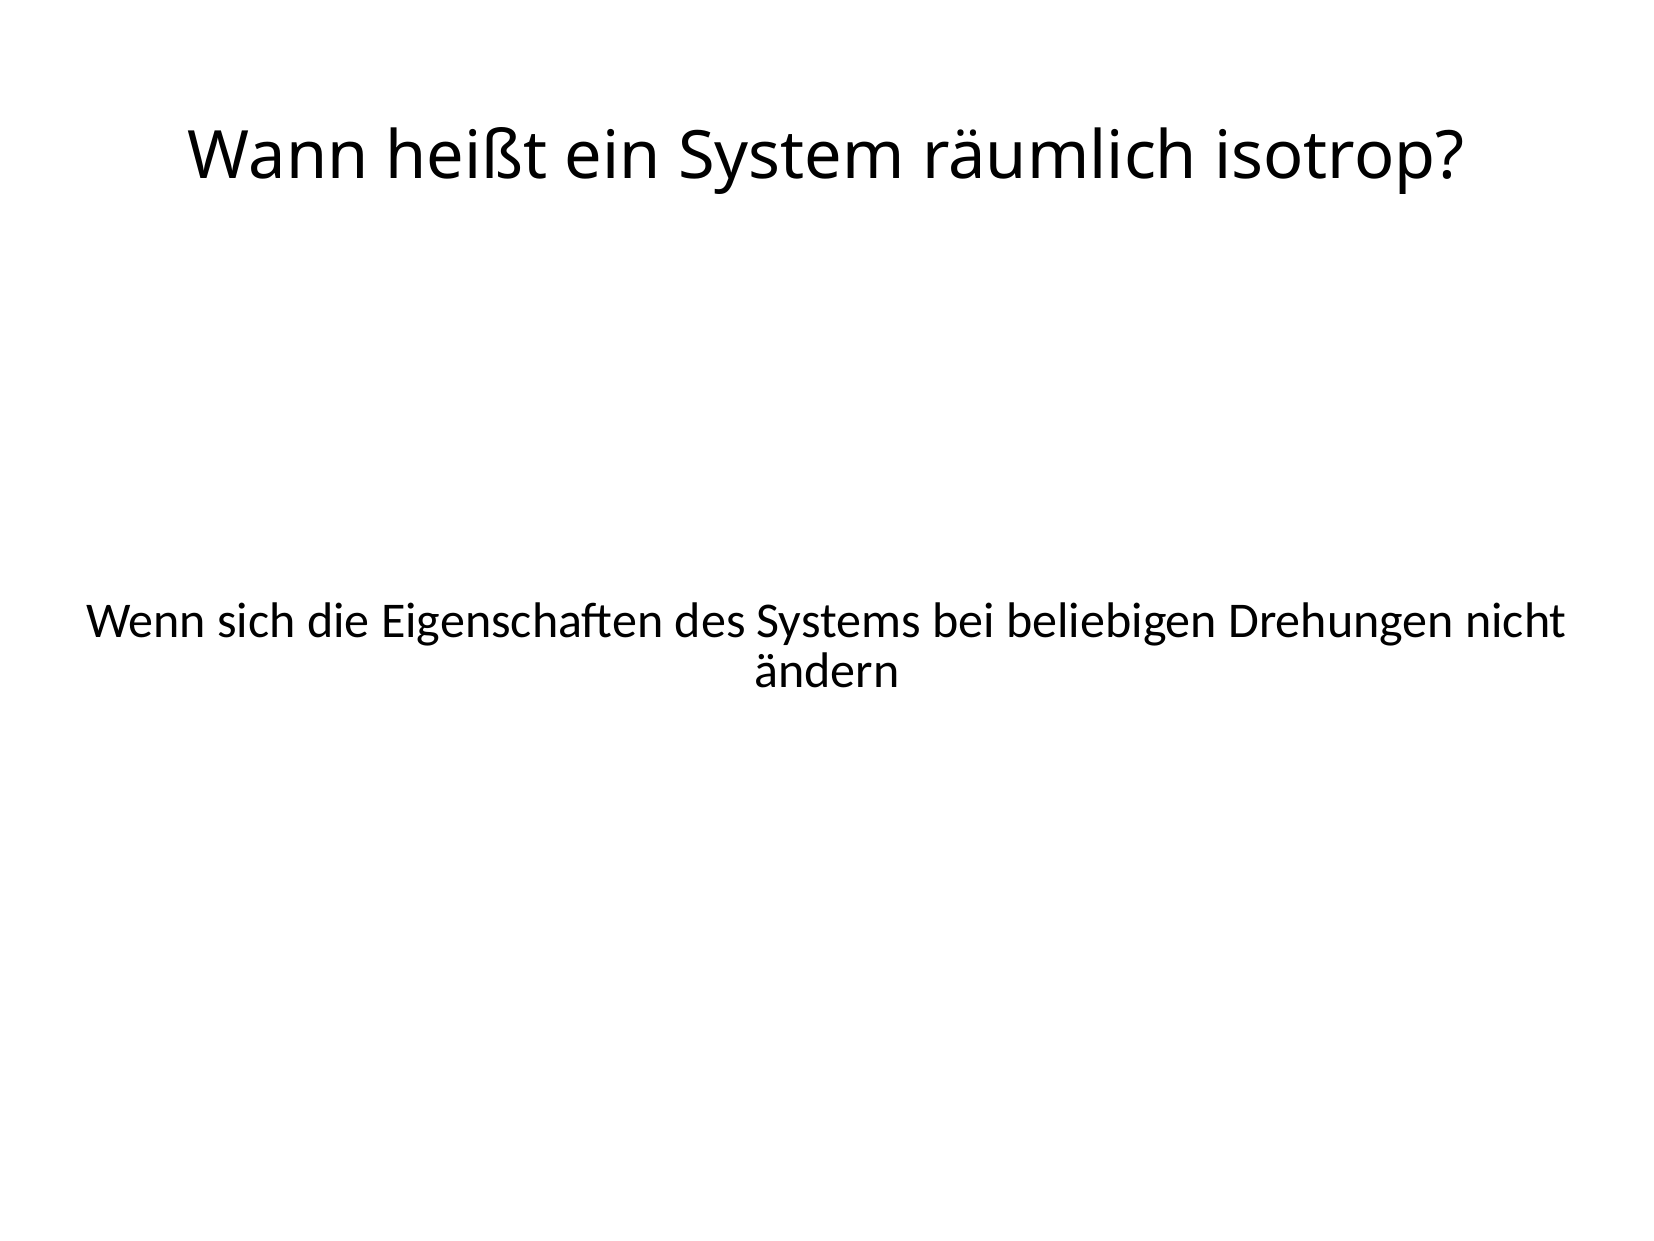

# Wann heißt ein System räumlich isotrop?
Wenn sich die Eigenschaften des Systems bei beliebigen Drehungen nicht ändern